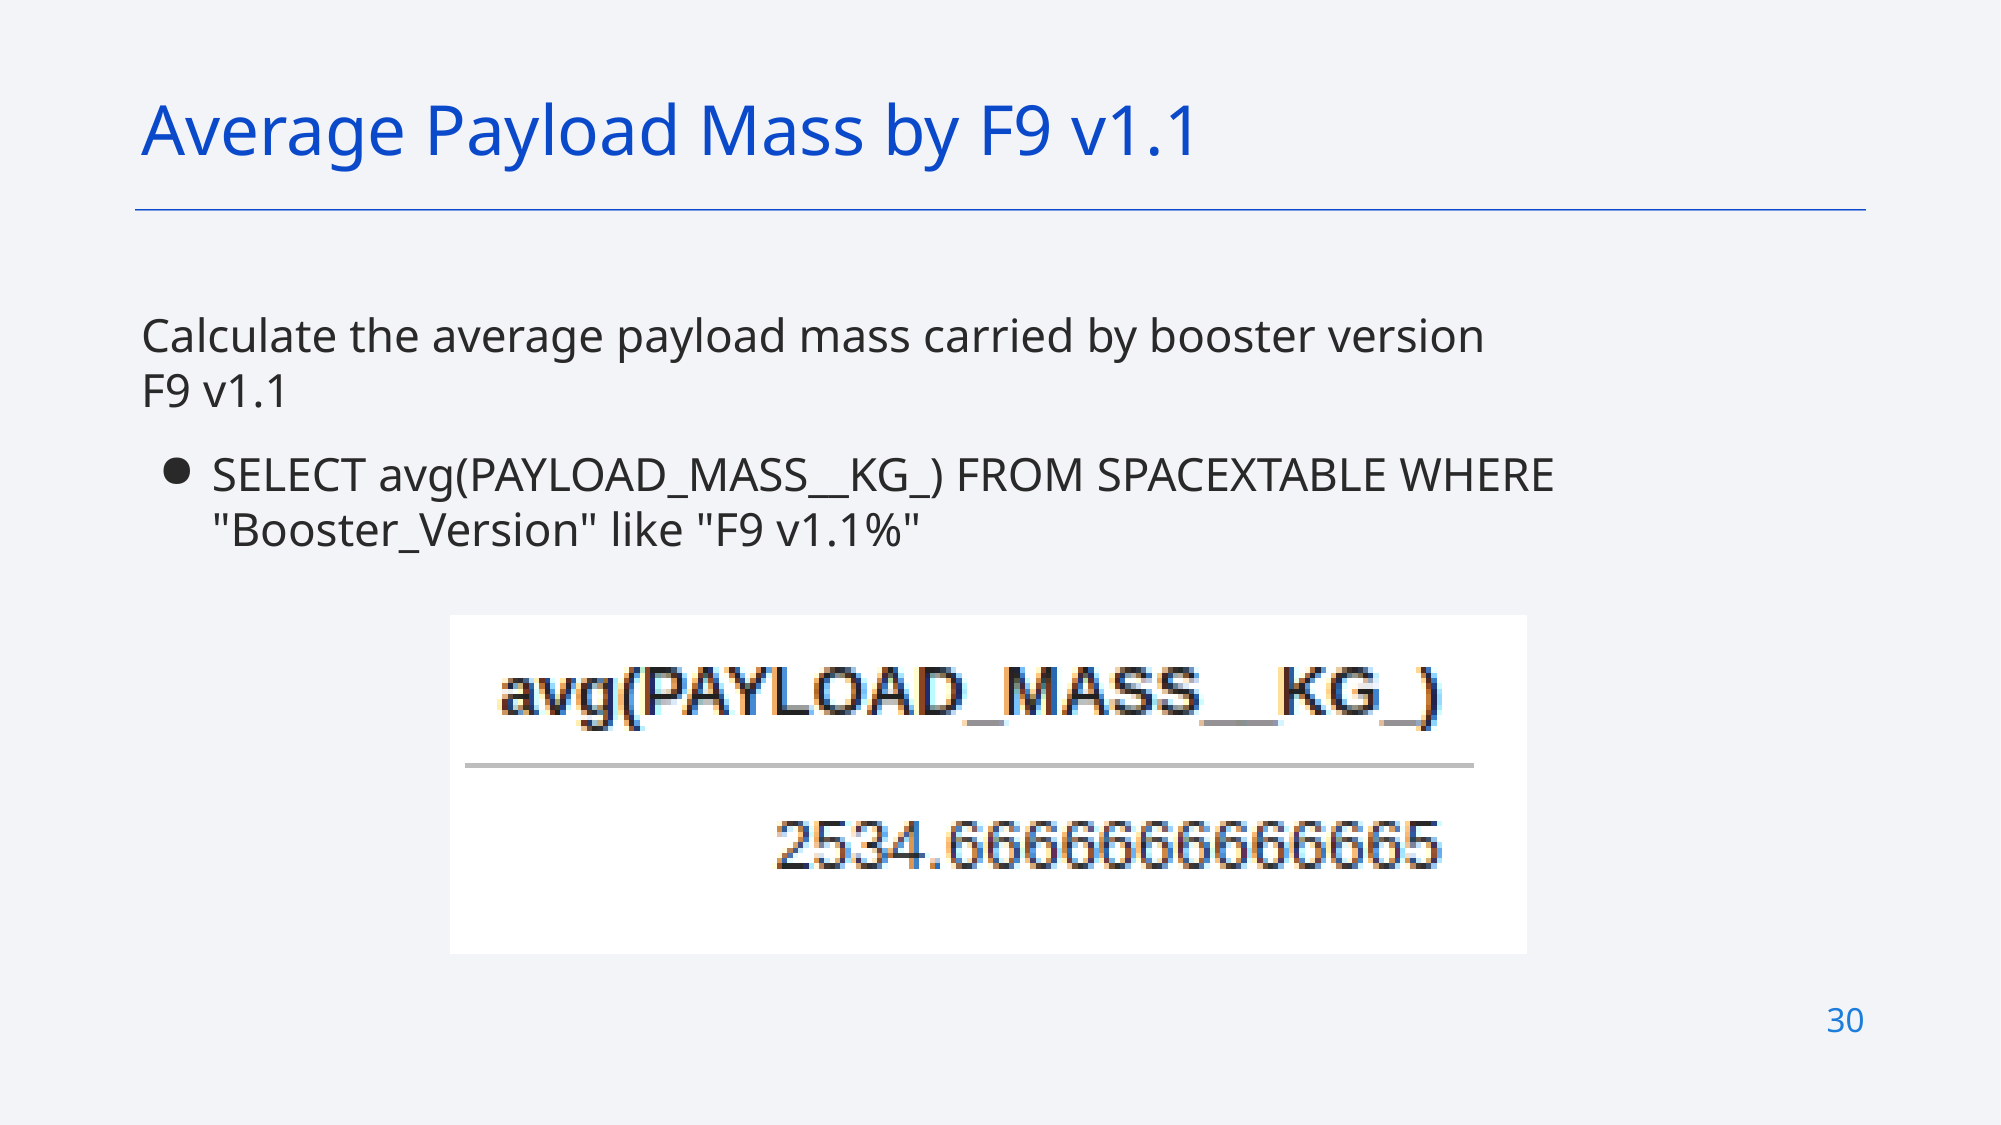

Average Payload Mass by F9 v1.1
# Calculate the average payload mass carried by booster version F9 v1.1
SELECT avg(PAYLOAD_MASS__KG_) FROM SPACEXTABLE WHERE "Booster_Version" like "F9 v1.1%"
30